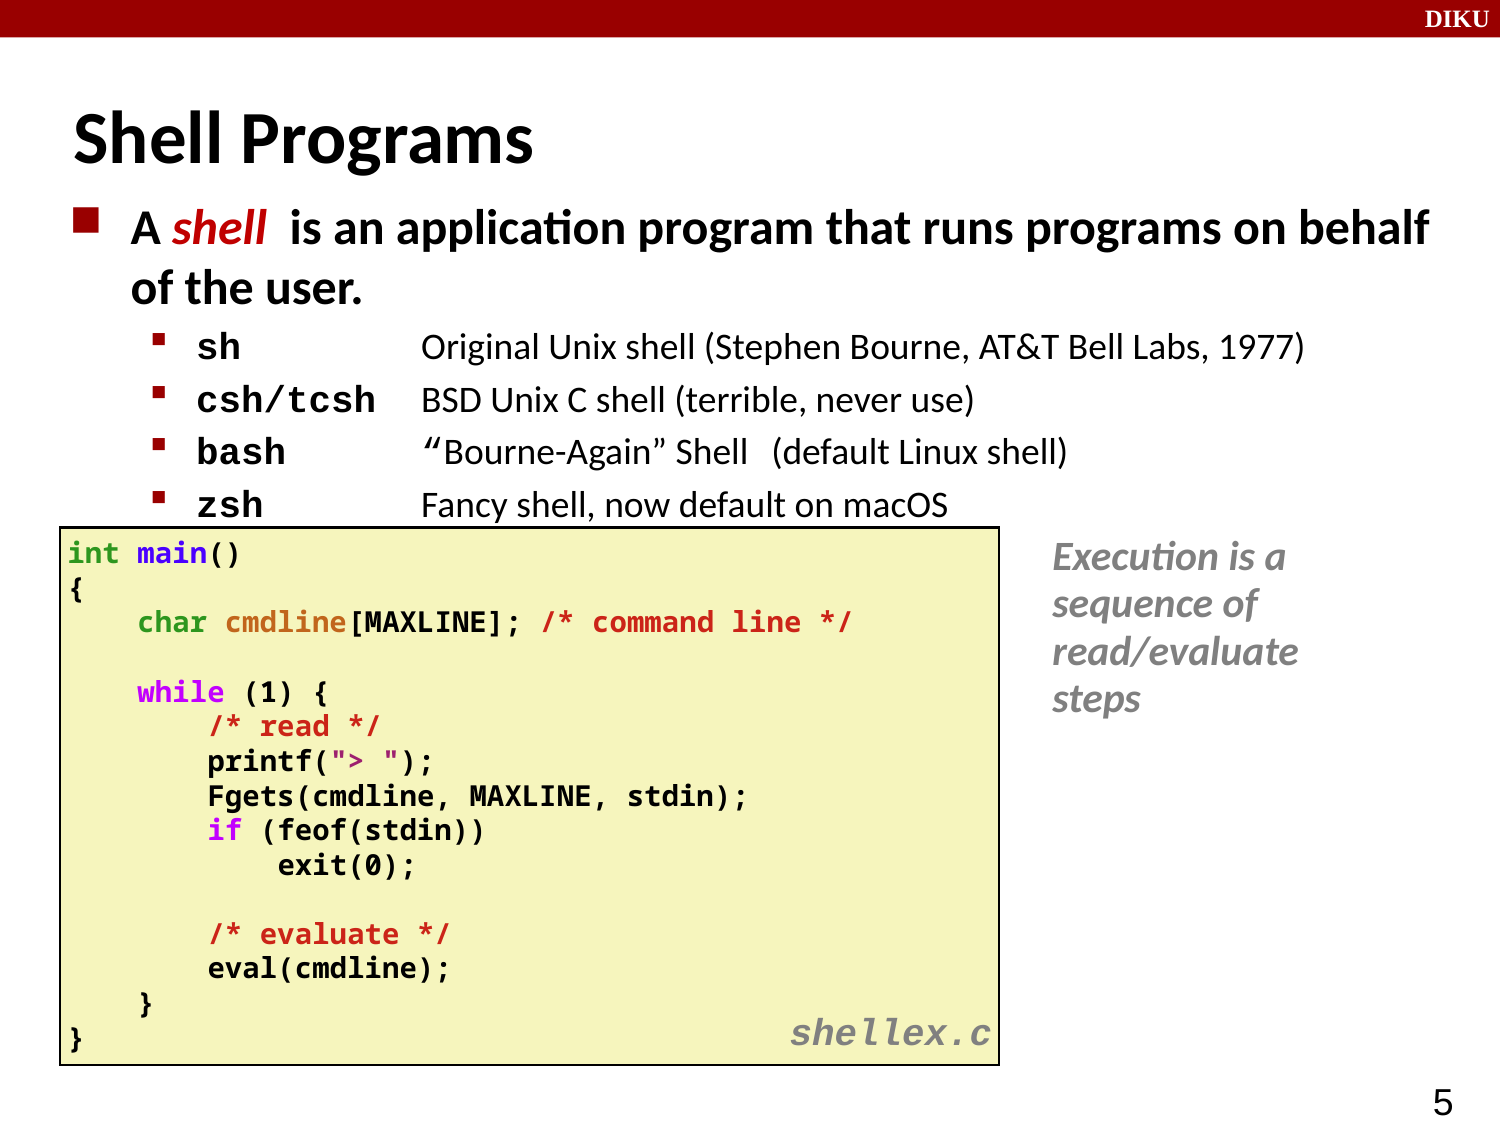

Shell Programs
A shell is an application program that runs programs on behalf of the user.
sh 			Original Unix shell (Stephen Bourne, AT&T Bell Labs, 1977)
csh/tcsh	BSD Unix C shell (terrible, never use)
bash 		“Bourne-Again” Shell (default Linux shell)
zsh			Fancy shell, now default on macOS
Execution is a sequence of read/evaluate steps
int main()
{
 char cmdline[MAXLINE]; /* command line */
 while (1) {
 /* read */
 printf("> ");
 Fgets(cmdline, MAXLINE, stdin);
 if (feof(stdin))
 exit(0);
 /* evaluate */
 eval(cmdline);
 }
}
shellex.c